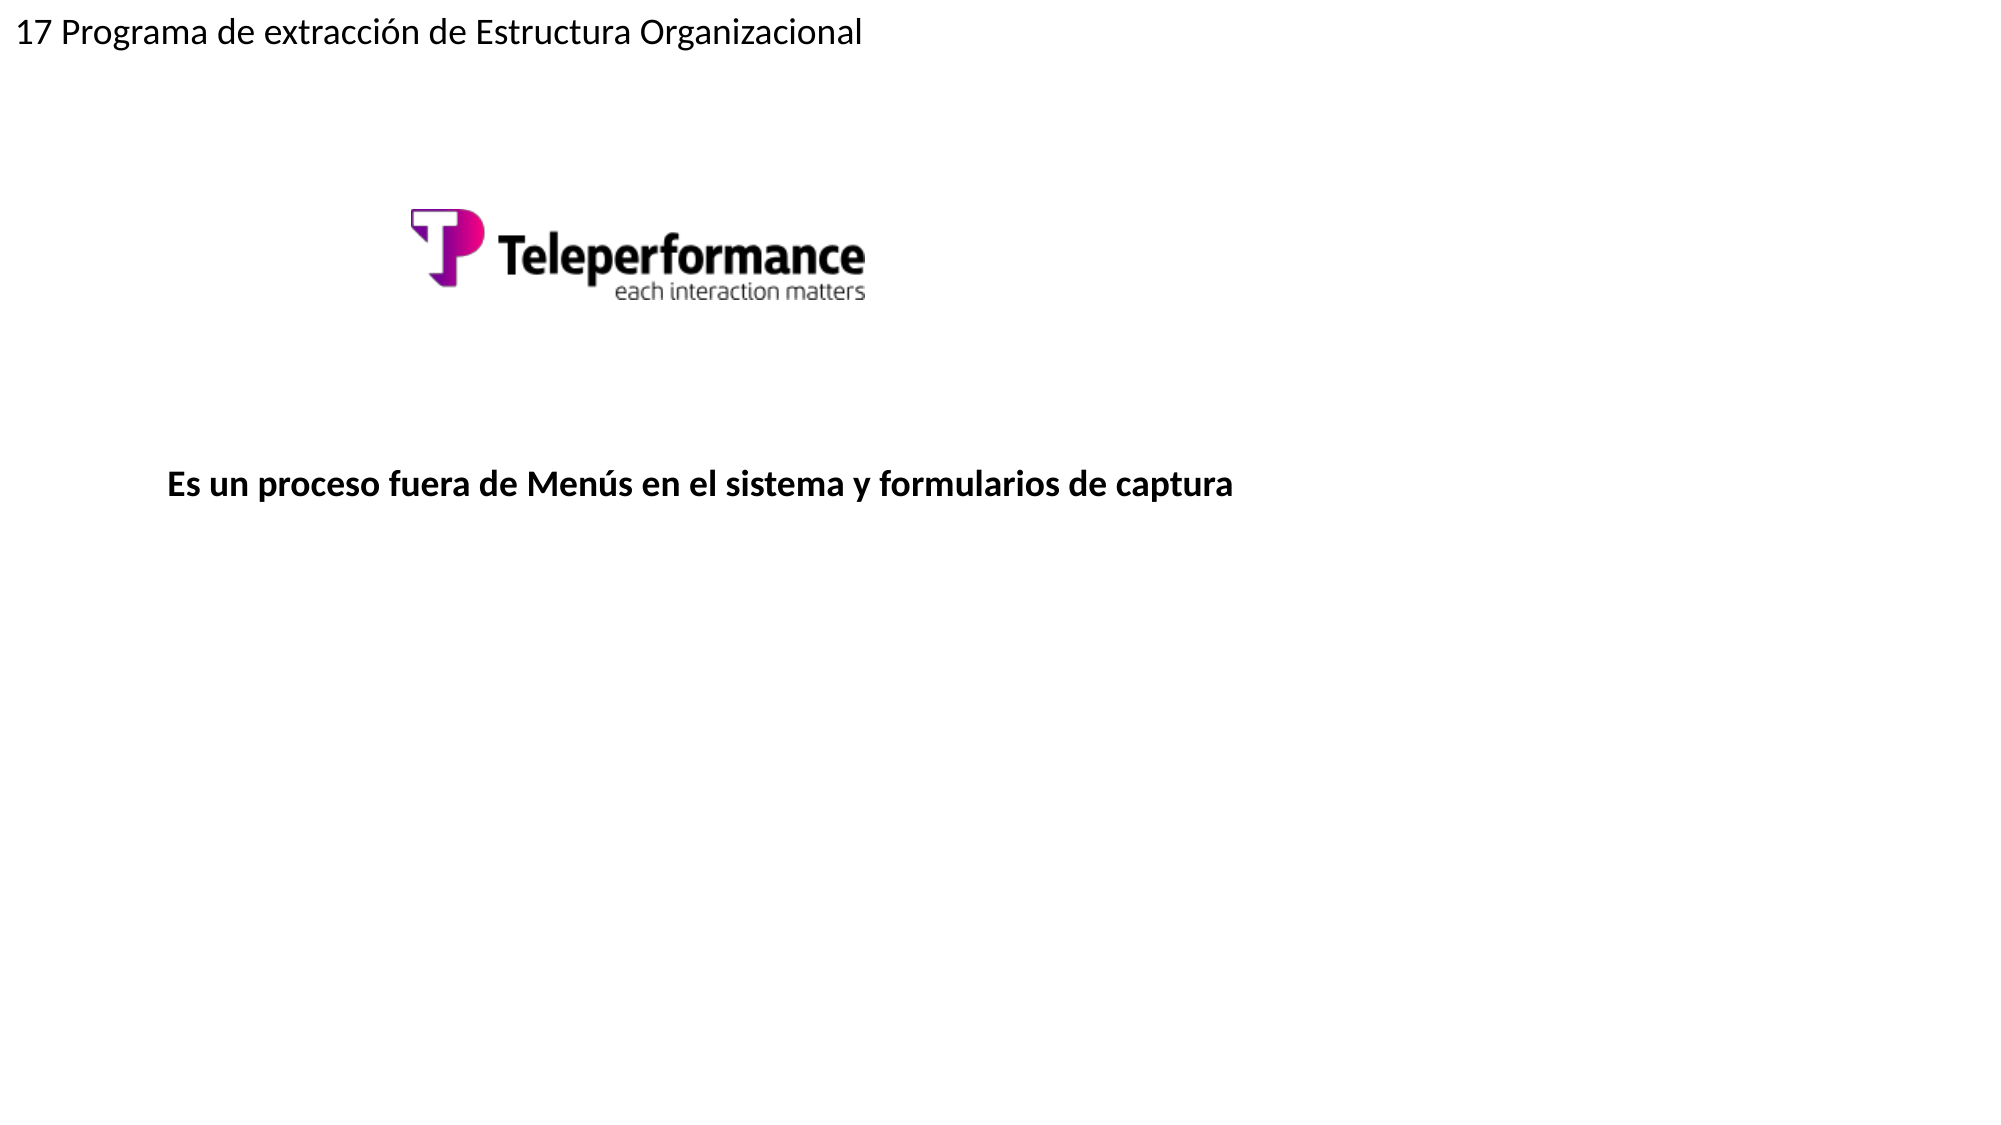

17 Programa de extracción de Estructura Organizacional
Es un proceso fuera de Menús en el sistema y formularios de captura